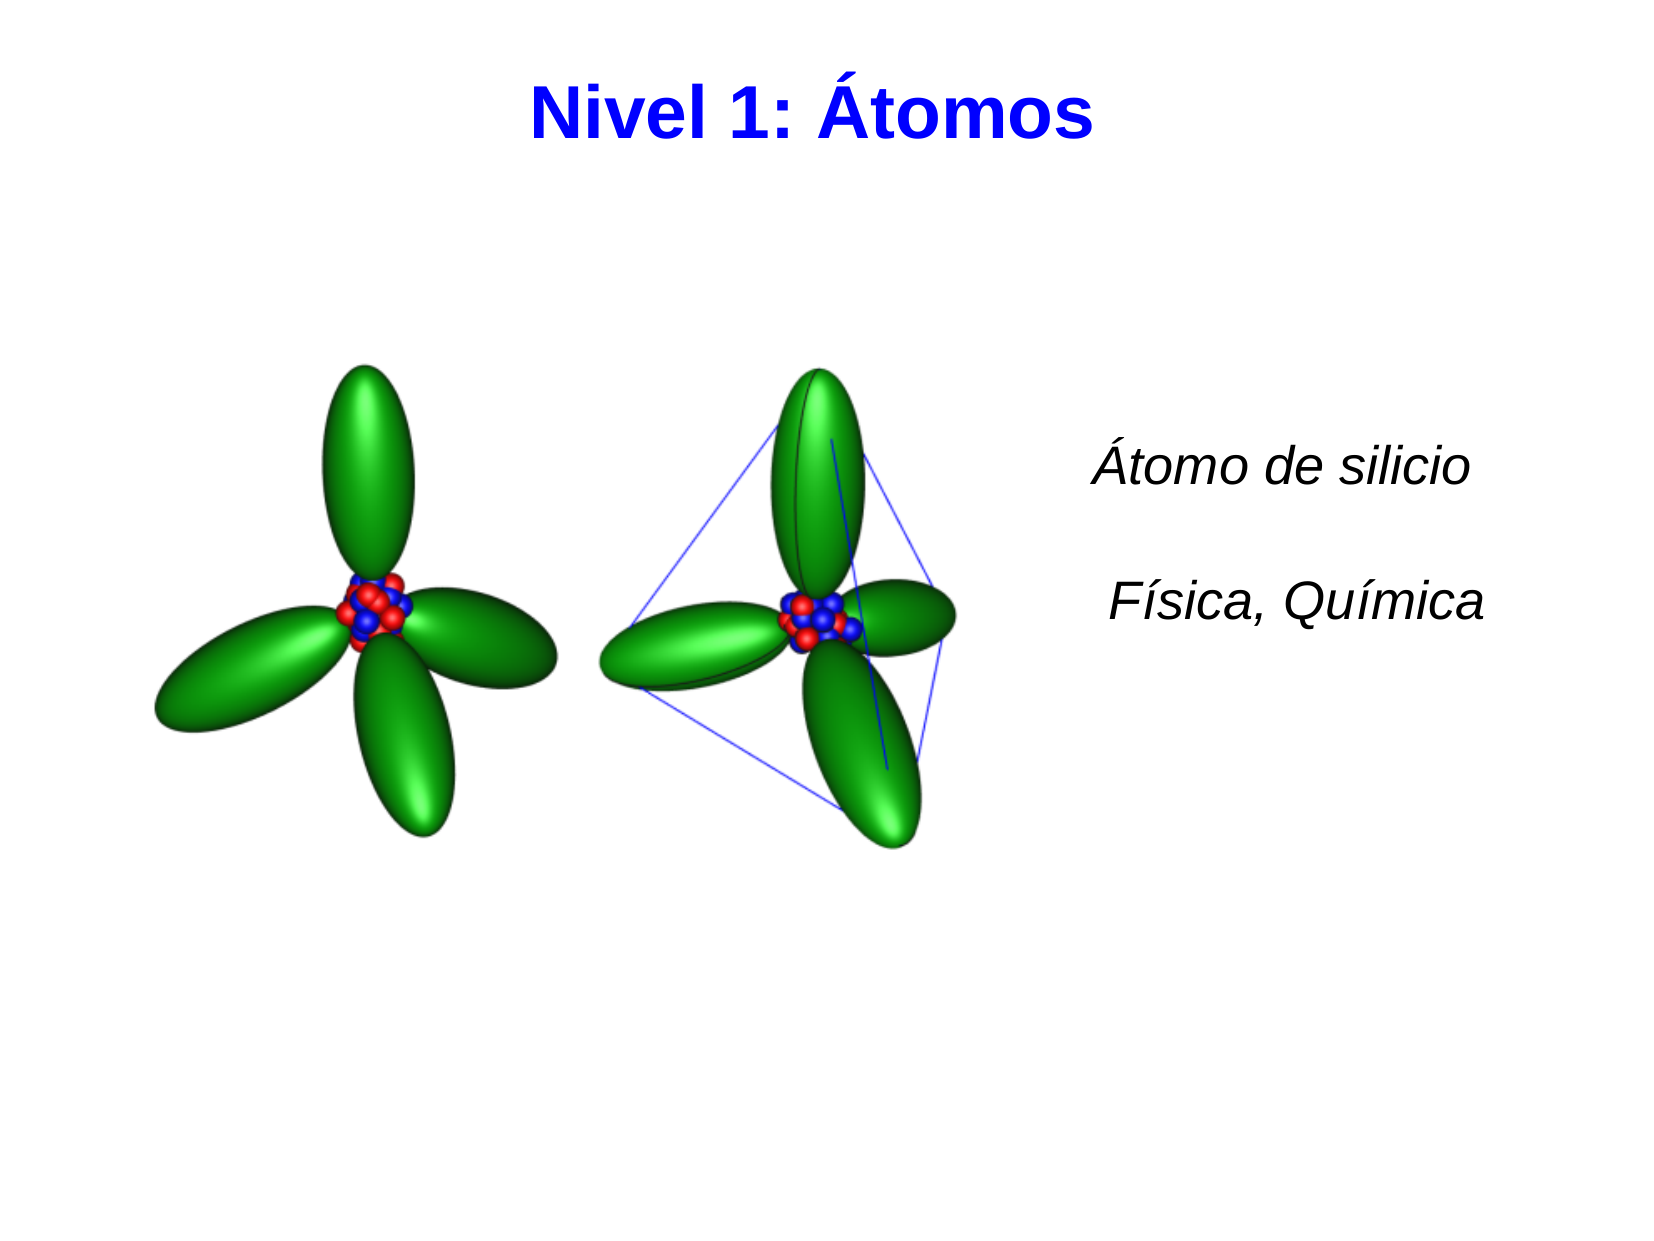

Nivel 1: Átomos
Átomo de silicio
Física, Química